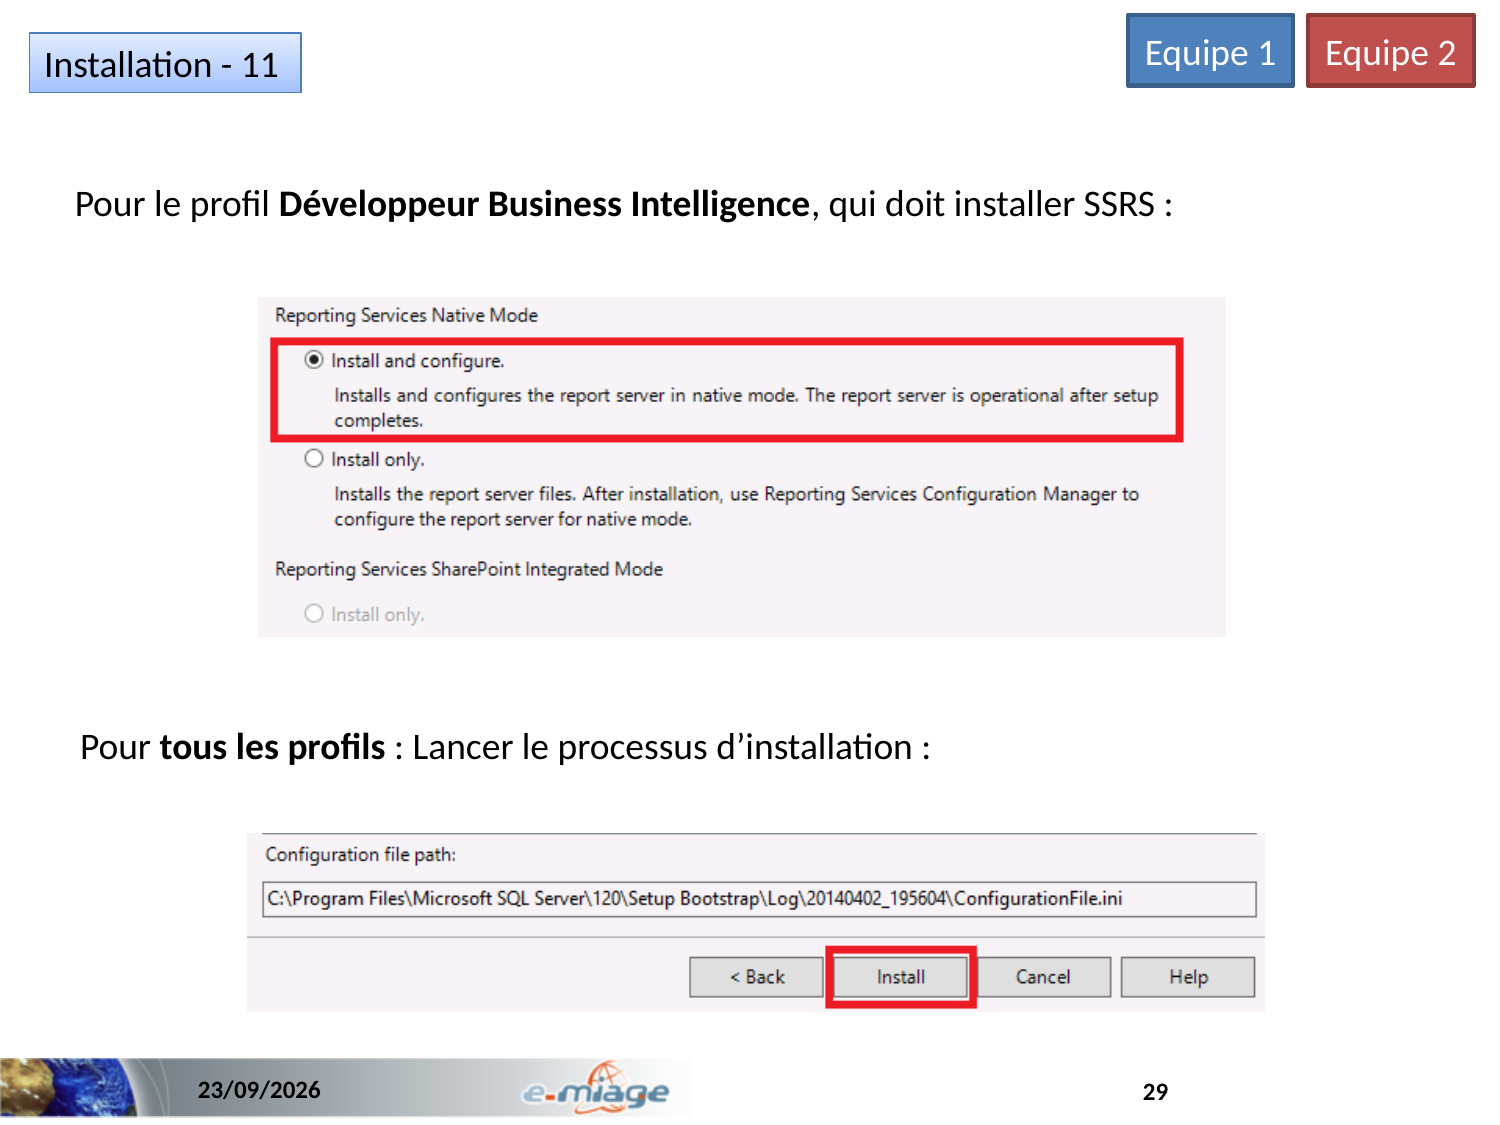

Equipe 1
Equipe 2
Installation - 11
Pour le profil Développeur Business Intelligence, qui doit installer SSRS :
Pour tous les profils : Lancer le processus d’installation :